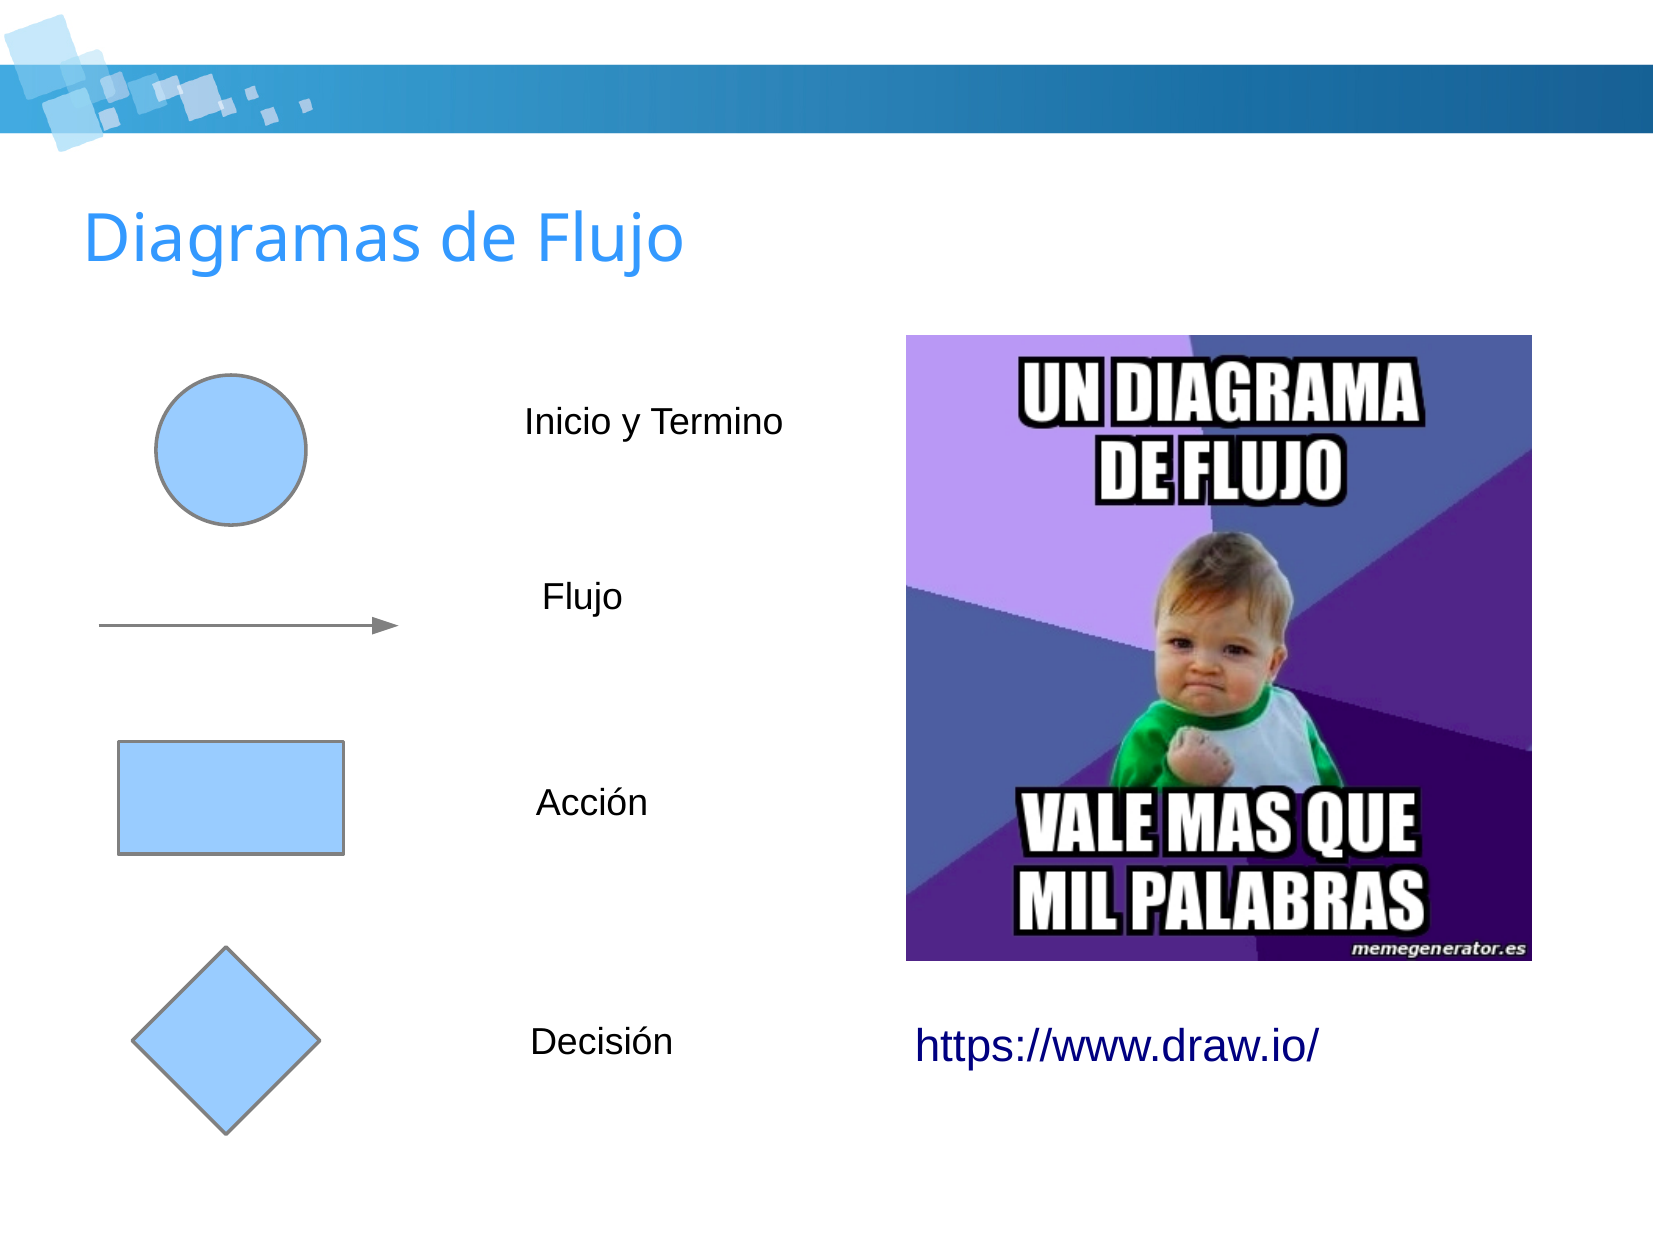

# Diagramas de Flujo
Inicio y Termino
Flujo
Acción
https://www.draw.io/
Decisión